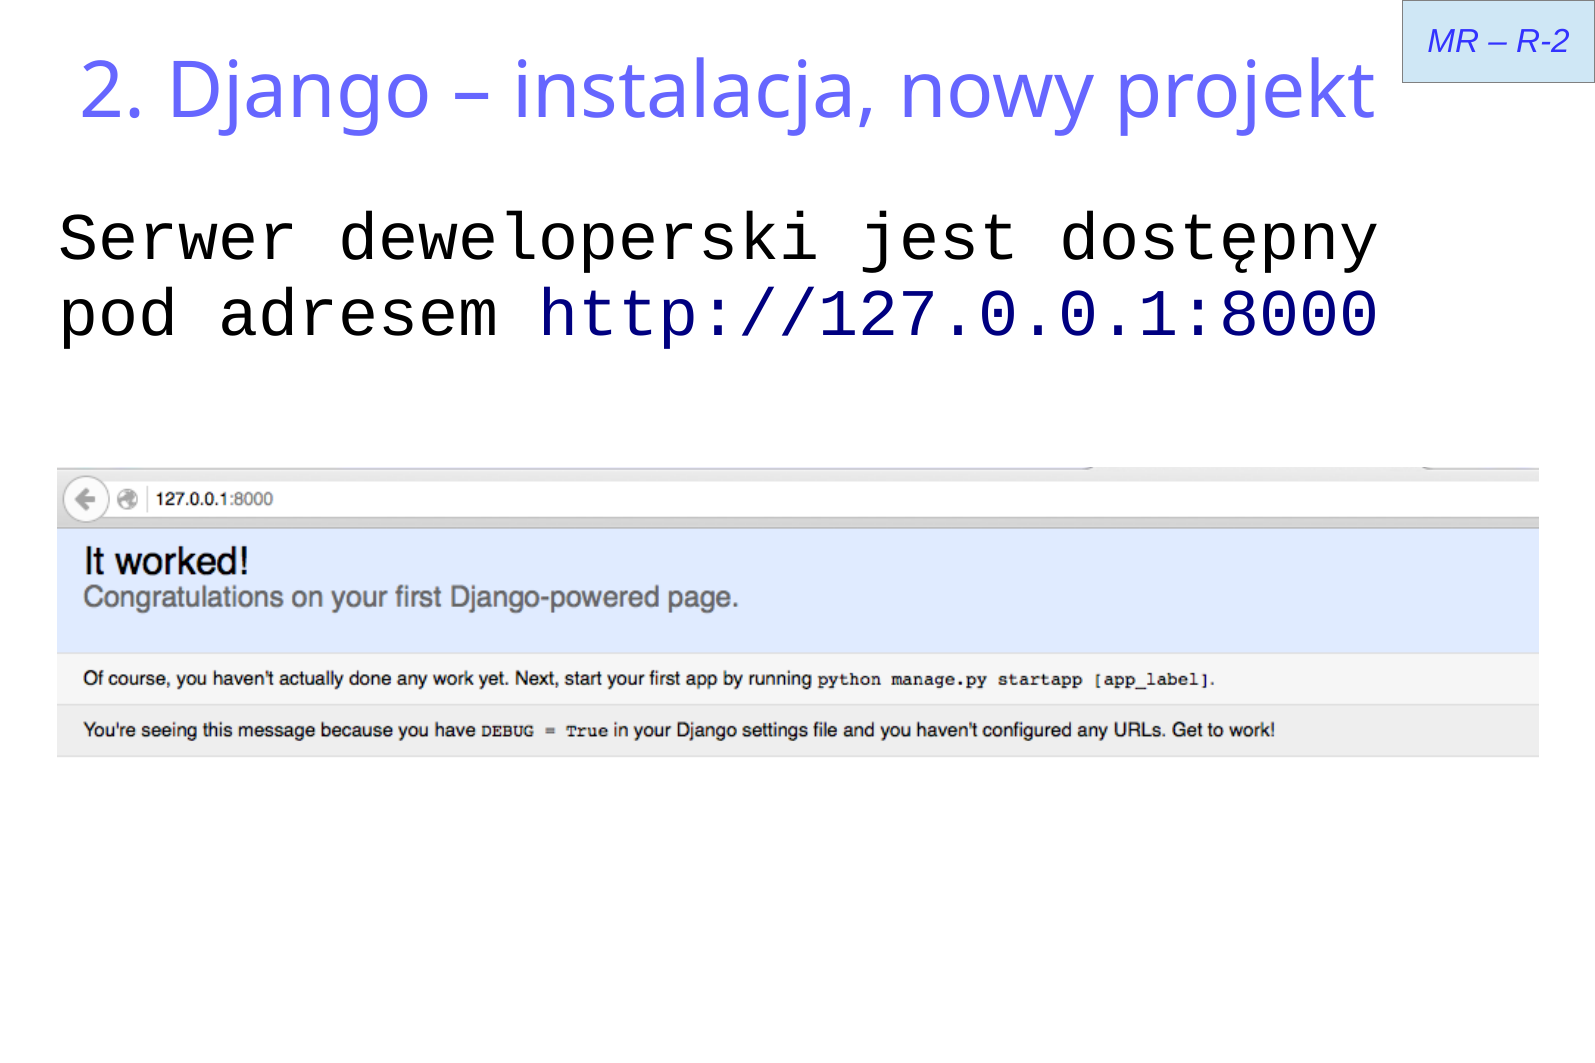

MR – R-2
# 2. Django – instalacja, nowy projekt
Serwer deweloperski jest dostępny pod adresem http://127.0.0.1:8000